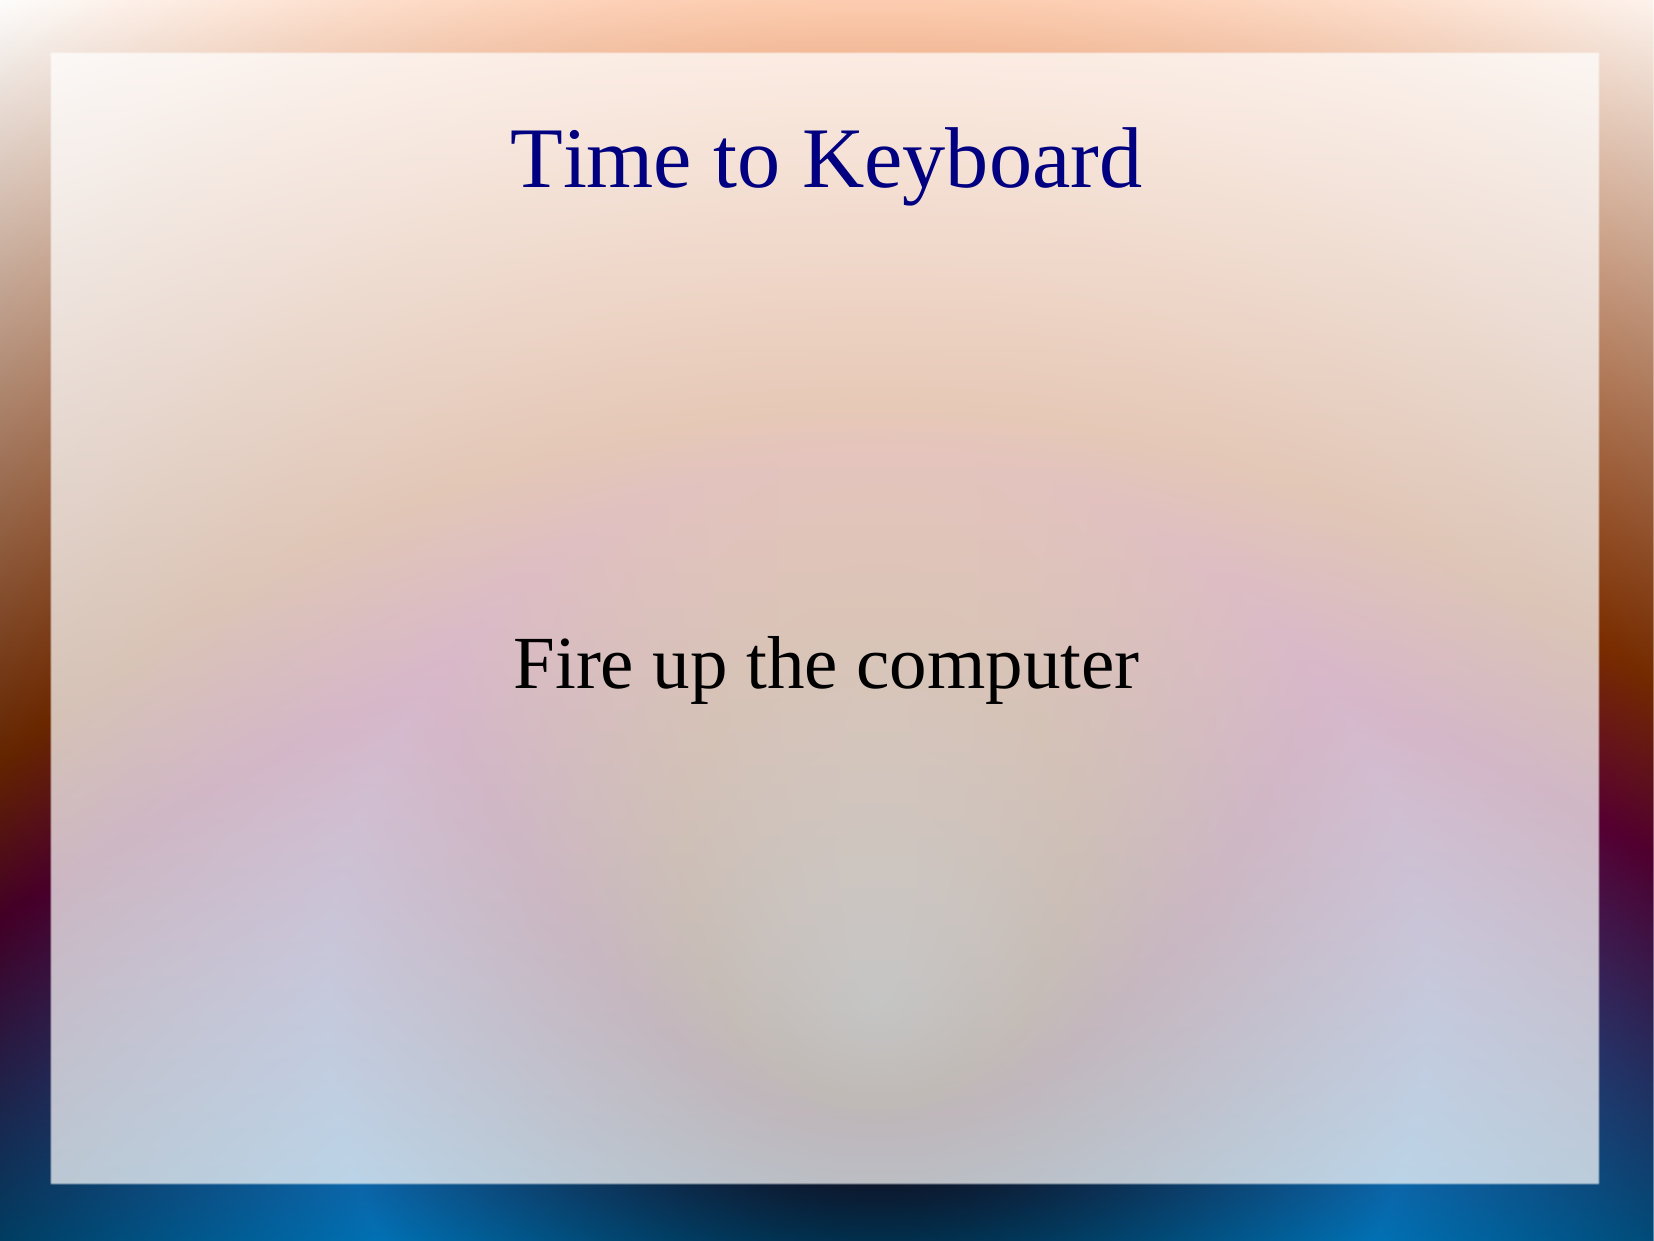

# Time to Keyboard
Fire up the computer